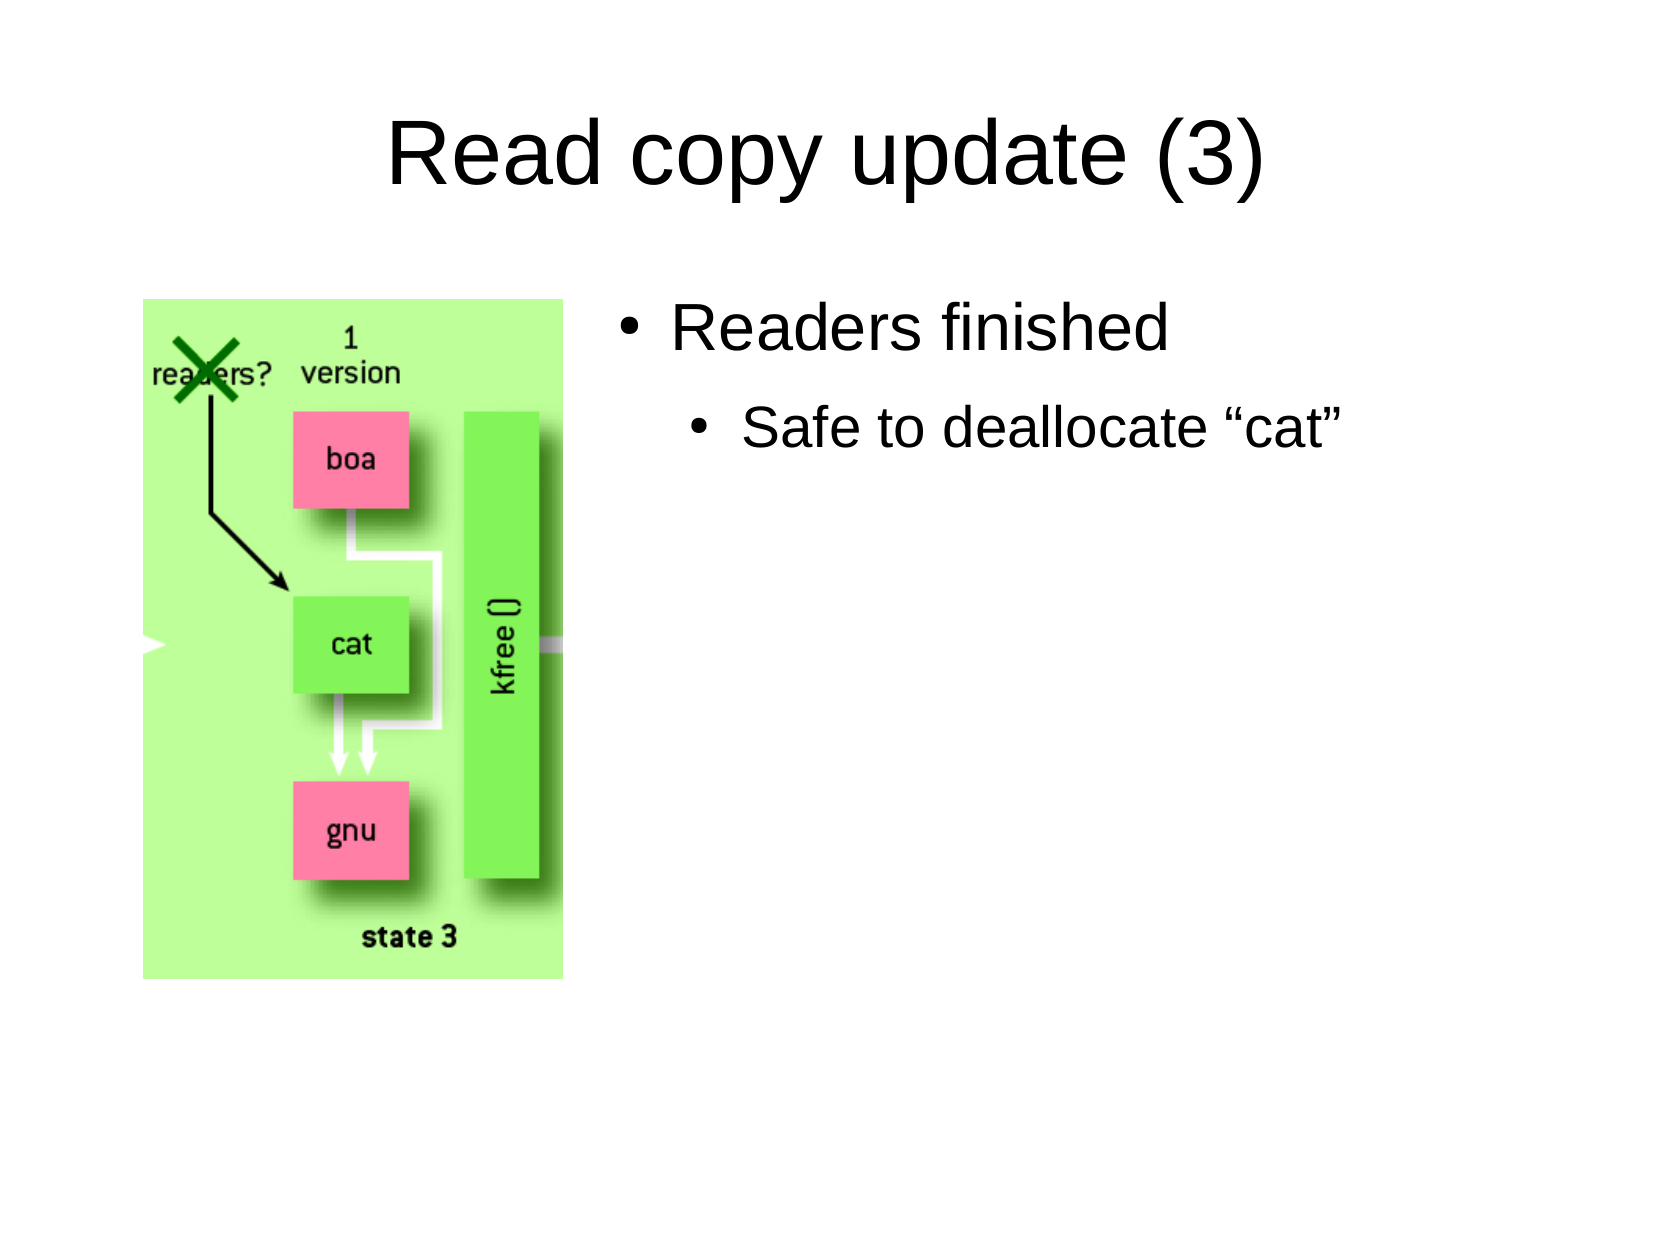

# Read copy update (3)
Readers finished
Safe to deallocate “cat”